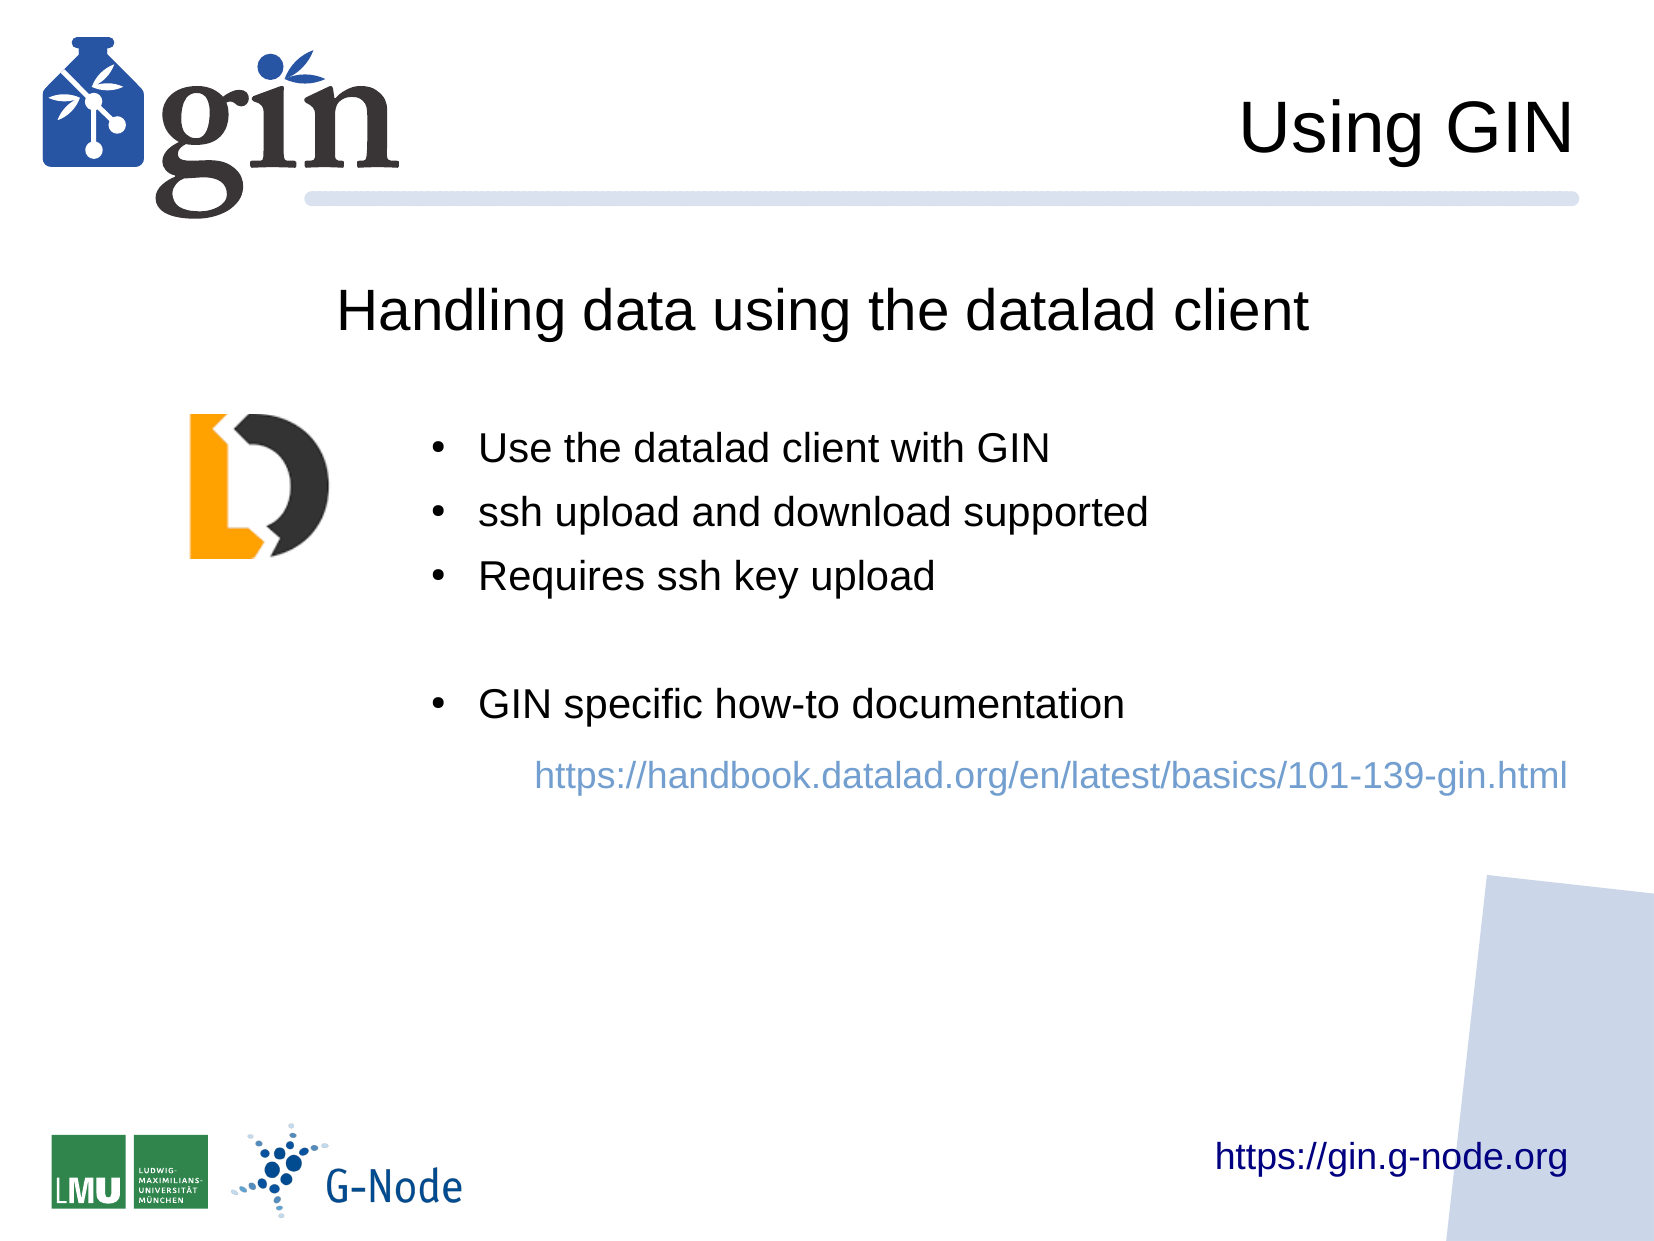

Using GIN
# Handling data using the datalad client
Use the datalad client with GIN
ssh upload and download supported
Requires ssh key upload
GIN specific how-to documentation
https://handbook.datalad.org/en/latest/basics/101-139-gin.html
https://gin.g-node.org